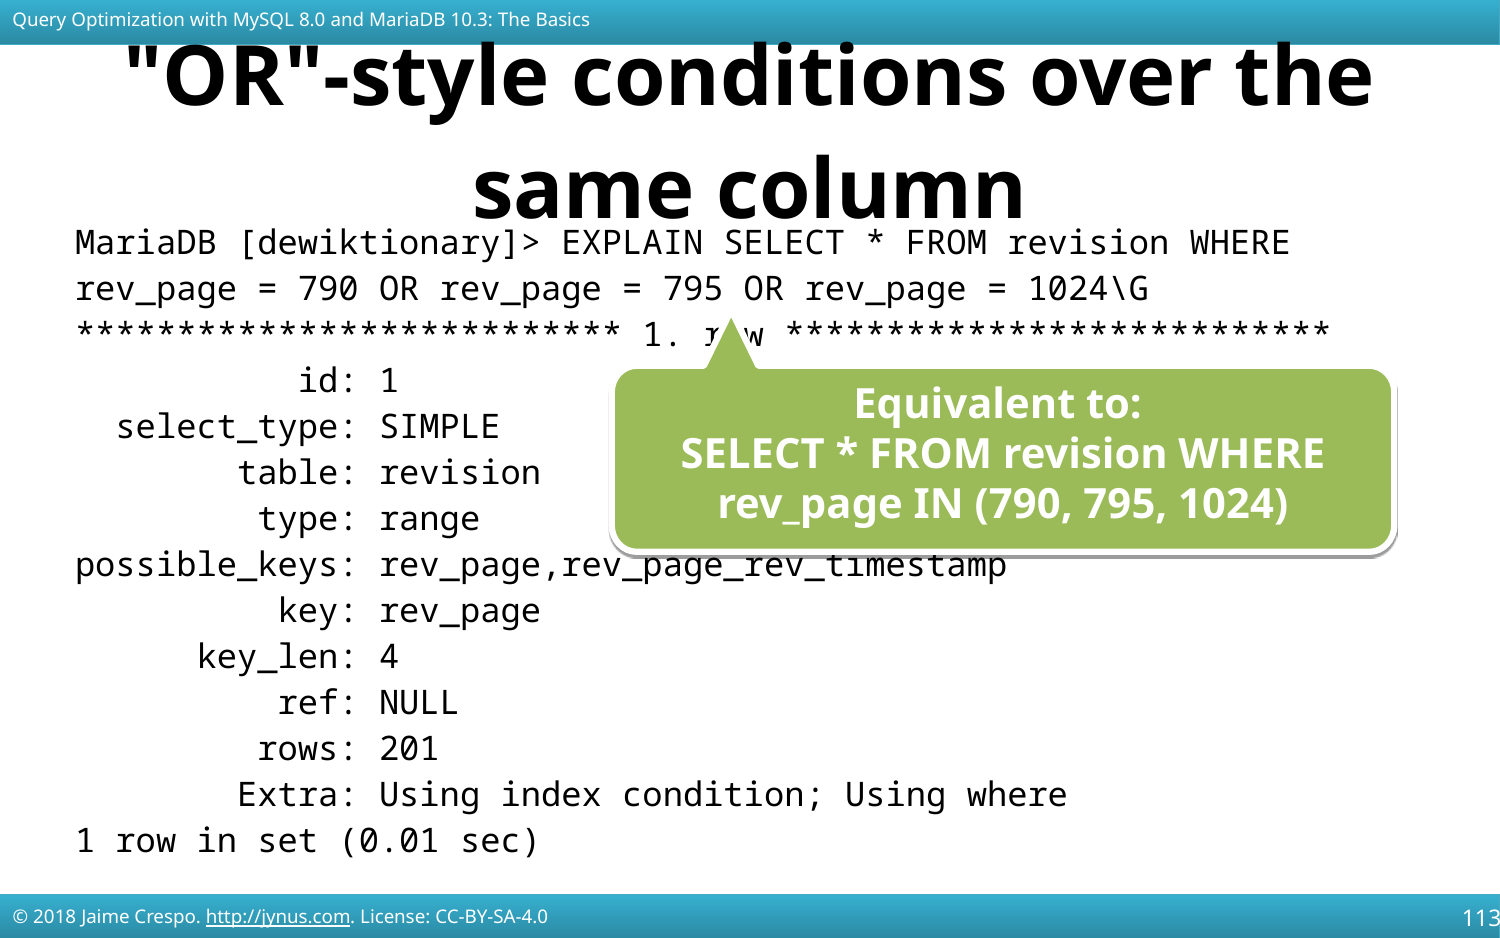

# "OR"-style conditions over the same column
MariaDB [dewiktionary]> EXPLAIN SELECT * FROM revision WHERE rev_page = 790 OR rev_page = 795 OR rev_page = 1024\G
*************************** 1. row ***************************
 id: 1
 select_type: SIMPLE
 table: revision
 type: range
possible_keys: rev_page,rev_page_rev_timestamp
 key: rev_page
 key_len: 4
 ref: NULL
 rows: 201
 Extra: Using index condition; Using where
1 row in set (0.01 sec)
Equivalent to:
SELECT * FROM revision WHERE rev_page IN (790, 795, 1024)